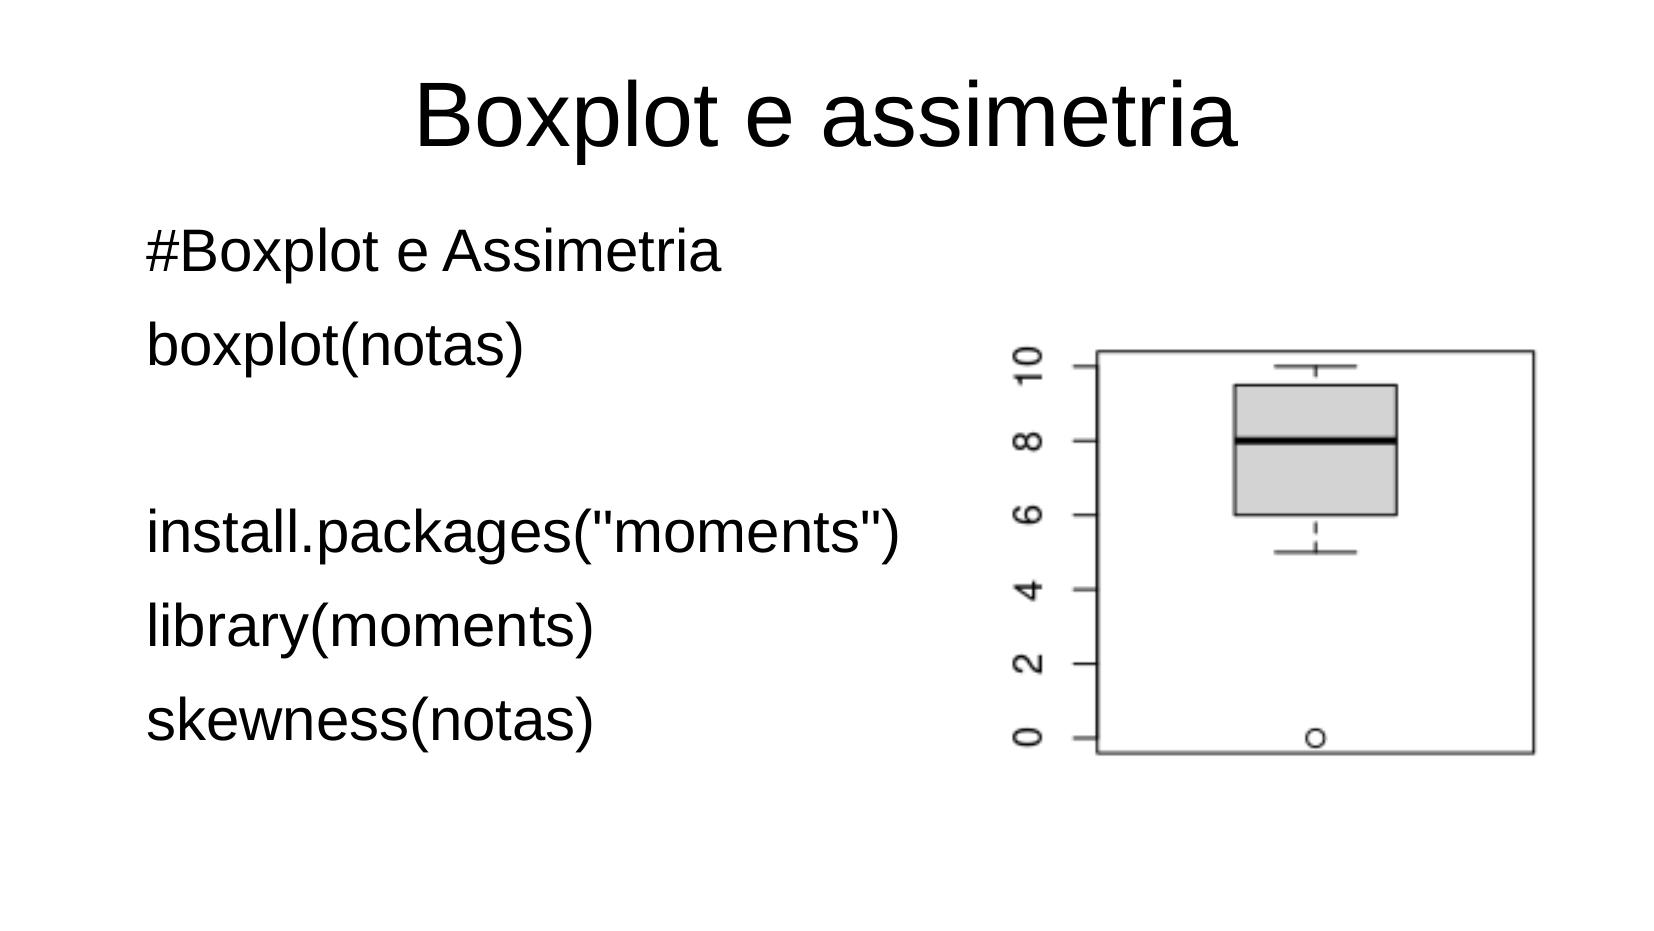

# Boxplot e assimetria
#Boxplot e Assimetria
boxplot(notas)
install.packages("moments")
library(moments)
skewness(notas)